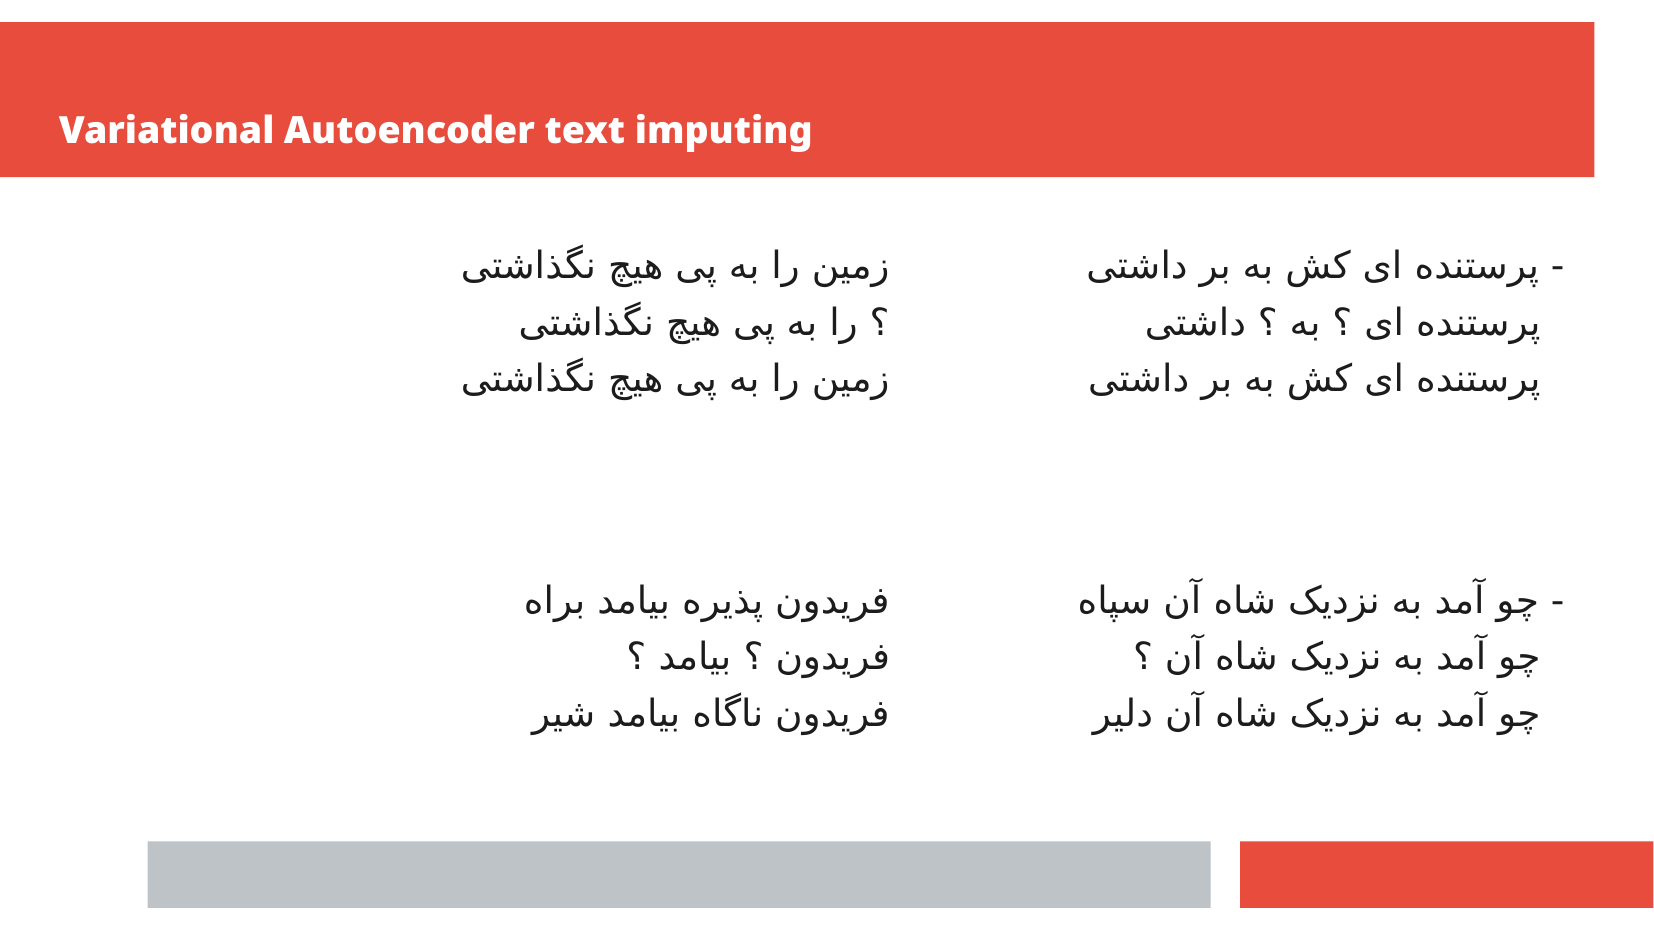

# Variational Autoencoder text imputing
- پرستنده ای کش به بر داشتی				زمین را به پی هیچ نگذاشتی
 پرستنده ای ؟ به ؟ داشتی					؟ را به پی هیچ نگذاشتی
 پرستنده ای کش به بر داشتی				زمین را به پی هیچ نگذاشتی
- چو آمد به نزدیک شاه آن سپاه				فریدون پذیره بیامد براه
 چو آمد به نزدیک شاه آن ؟					فریدون ؟	 بیامد ؟
 چو آمد به نزدیک شاه آن دلیر				فریدون ناگاه بیامد شیر